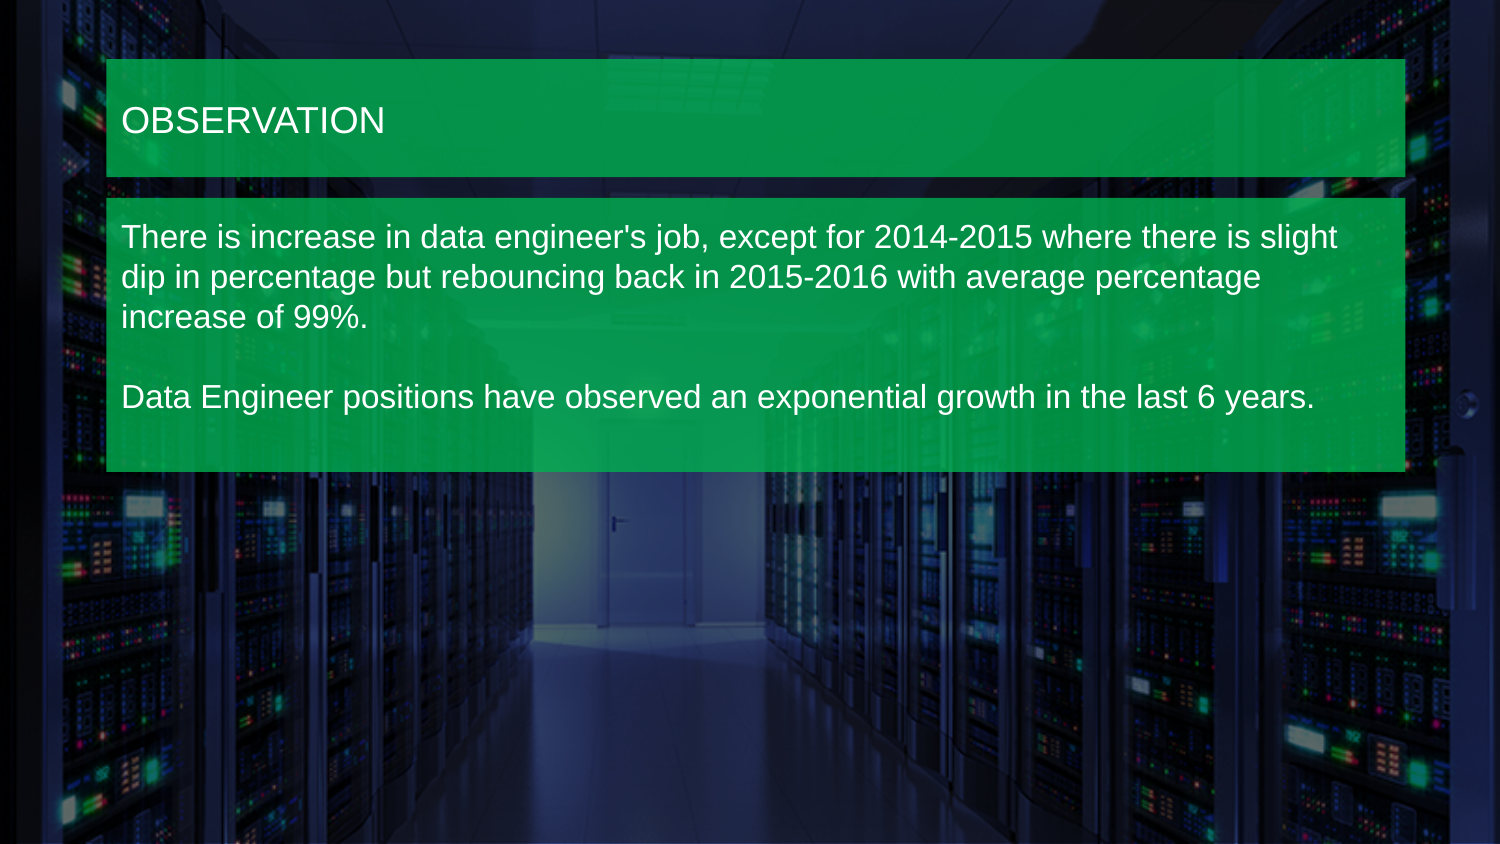

OBSERVATION
There is increase in data engineer's job, except for 2014-2015 where there is slight dip in percentage but rebouncing back in 2015-2016 with average percentage increase of 99%.
Data Engineer positions have observed an exponential growth in the last 6 years.